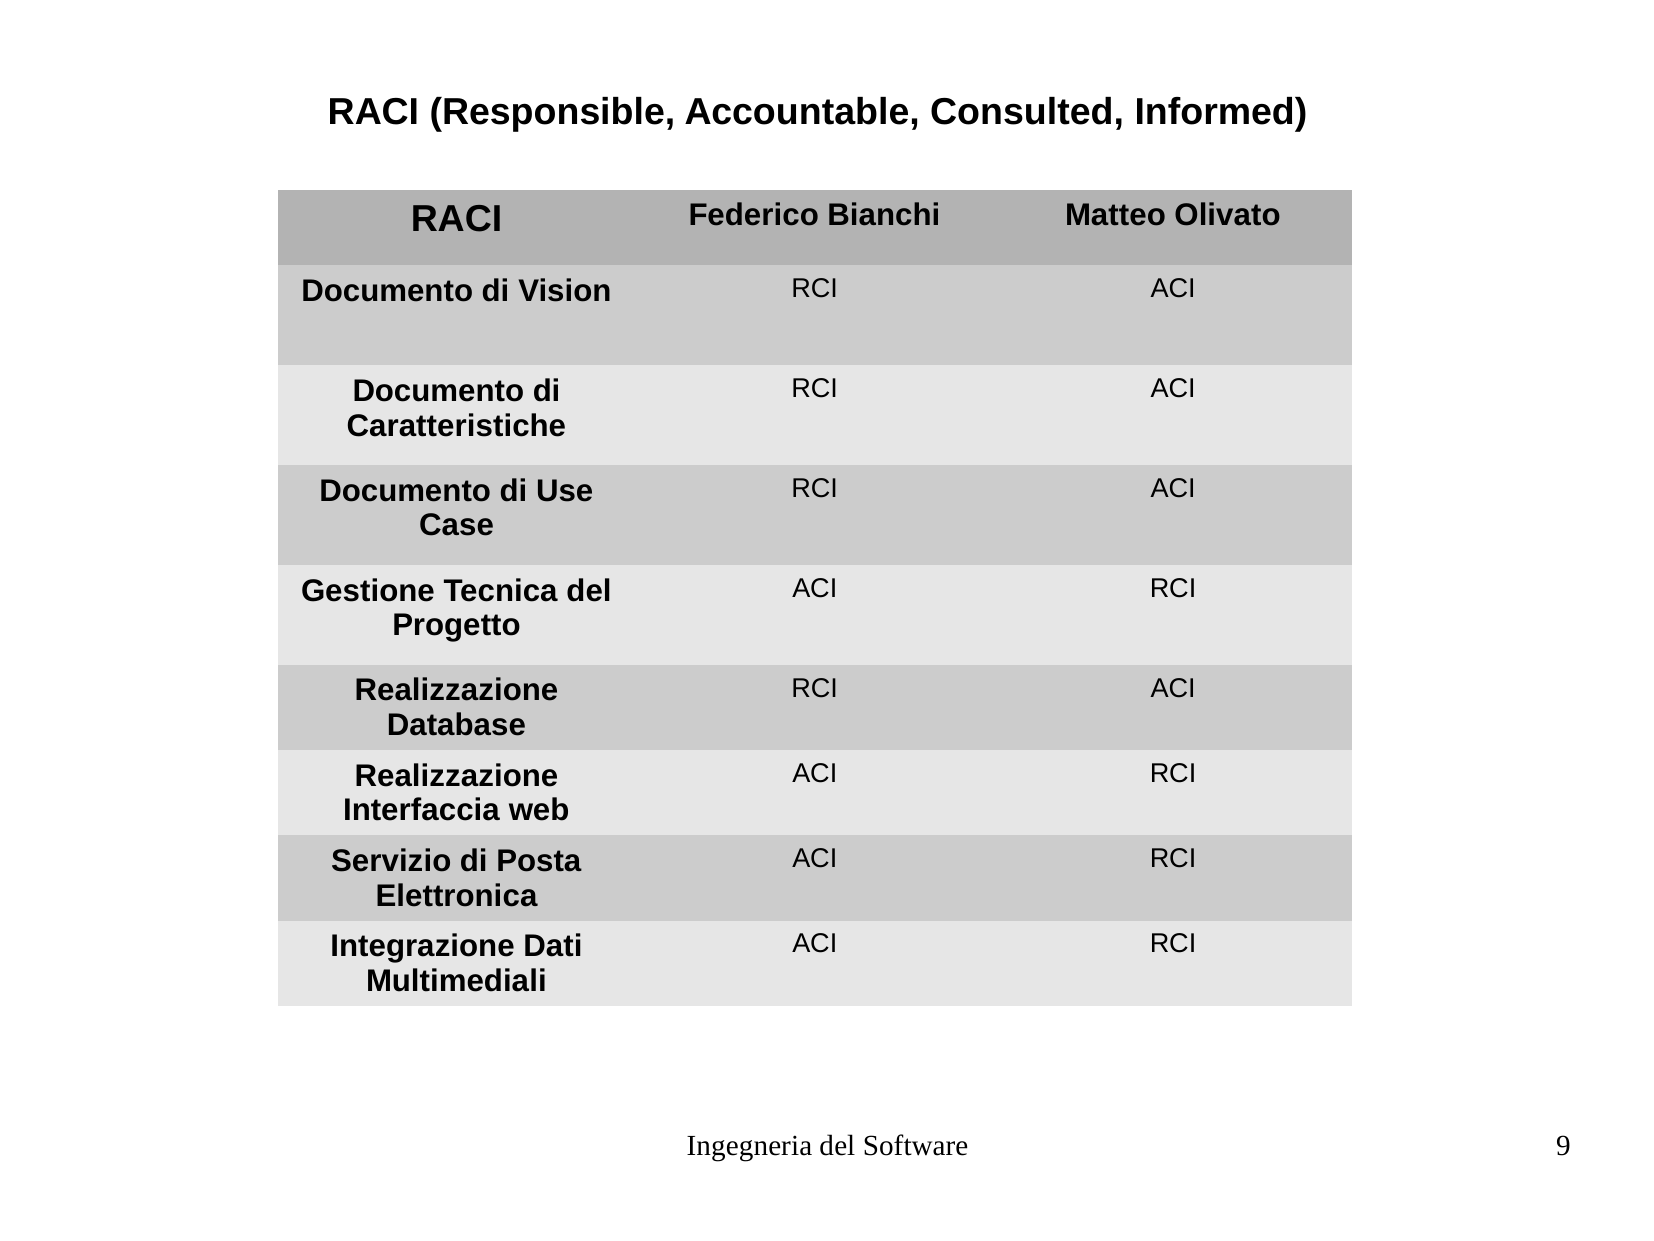

RACI (Responsible, Accountable, Consulted, Informed)
| RACI | Federico Bianchi | Matteo Olivato |
| --- | --- | --- |
| Documento di Vision | RCI | ACI |
| Documento di Caratteristiche | RCI | ACI |
| Documento di Use Case | RCI | ACI |
| Gestione Tecnica del Progetto | ACI | RCI |
| Realizzazione Database | RCI | ACI |
| Realizzazione Interfaccia web | ACI | RCI |
| Servizio di Posta Elettronica | ACI | RCI |
| Integrazione Dati Multimediali | ACI | RCI |
Ingegneria del Software
9